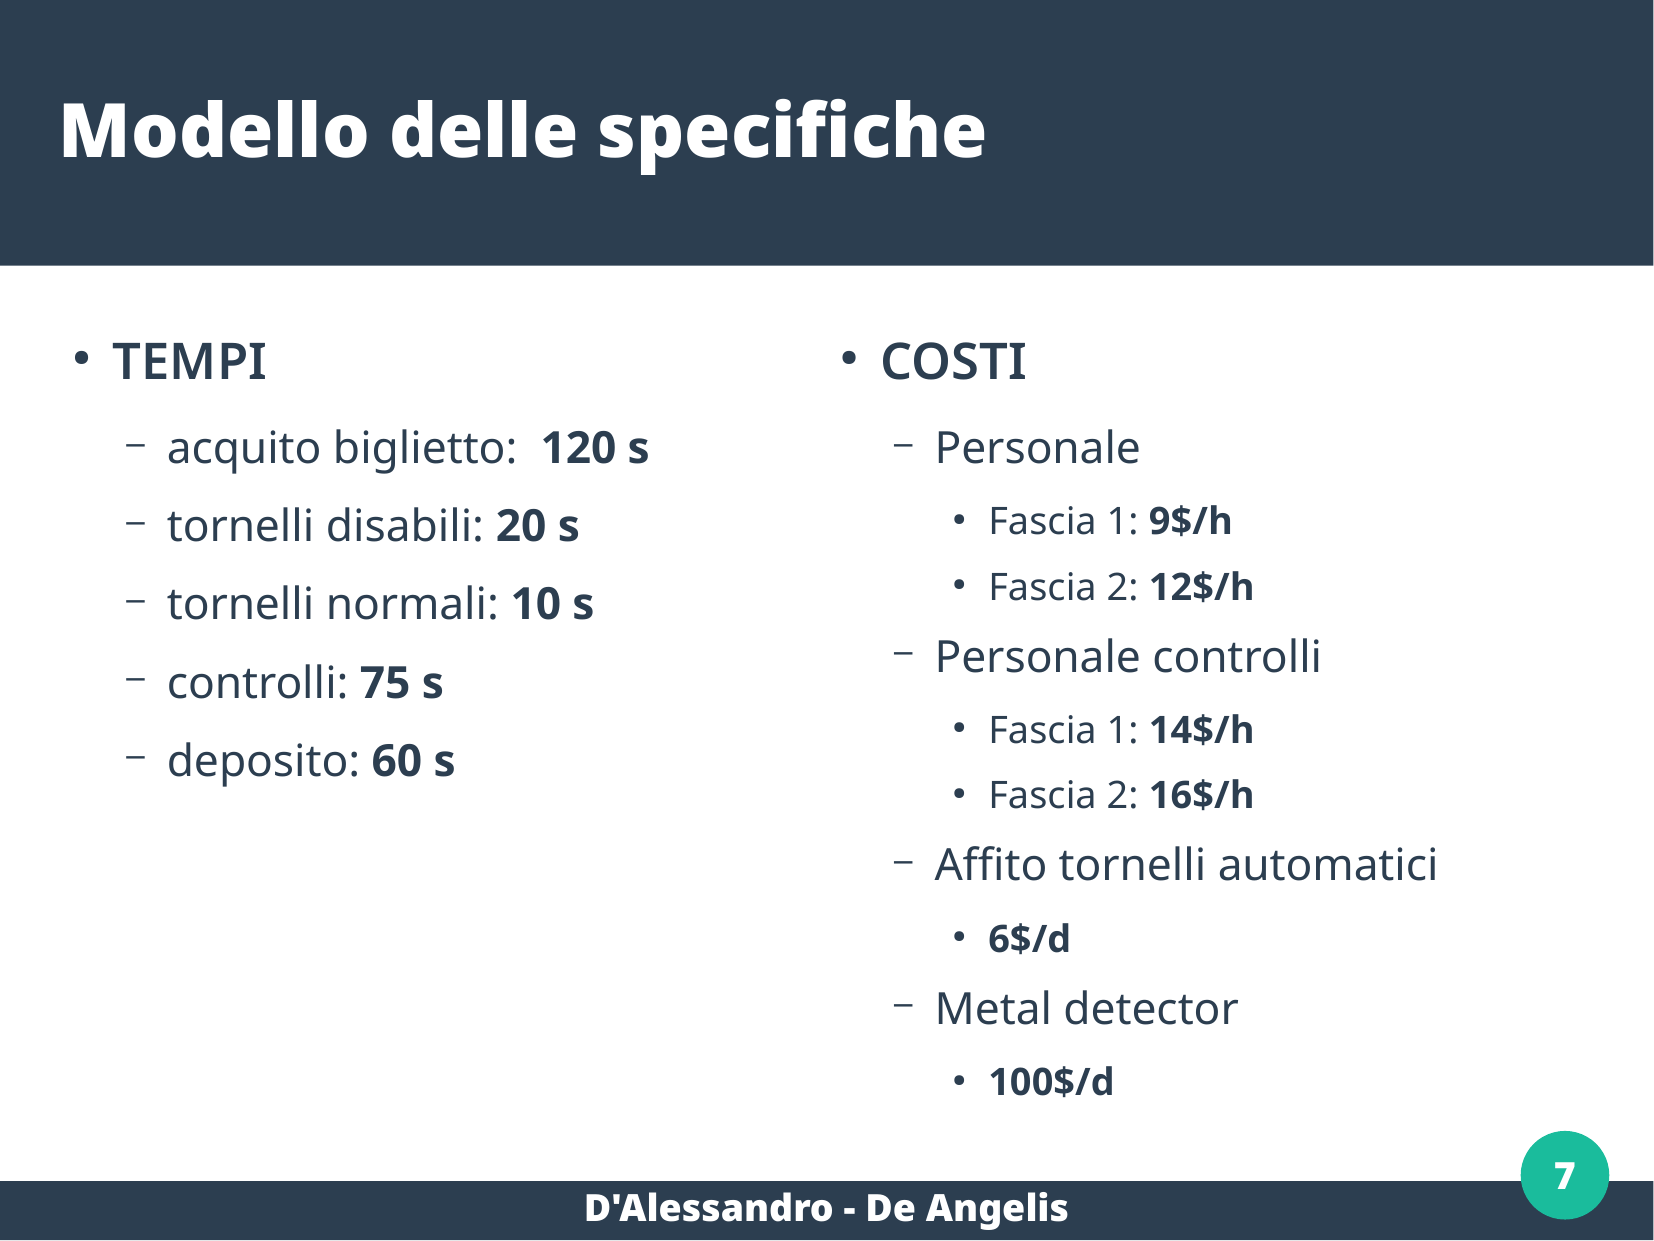

# Modello delle specifiche
TEMPI
acquito biglietto: 120 s
tornelli disabili: 20 s
tornelli normali: 10 s
controlli: 75 s
deposito: 60 s
COSTI
Personale
Fascia 1: 9$/h
Fascia 2: 12$/h
Personale controlli
Fascia 1: 14$/h
Fascia 2: 16$/h
Affito tornelli automatici
6$/d
Metal detector
100$/d
7
D'Alessandro - De Angelis